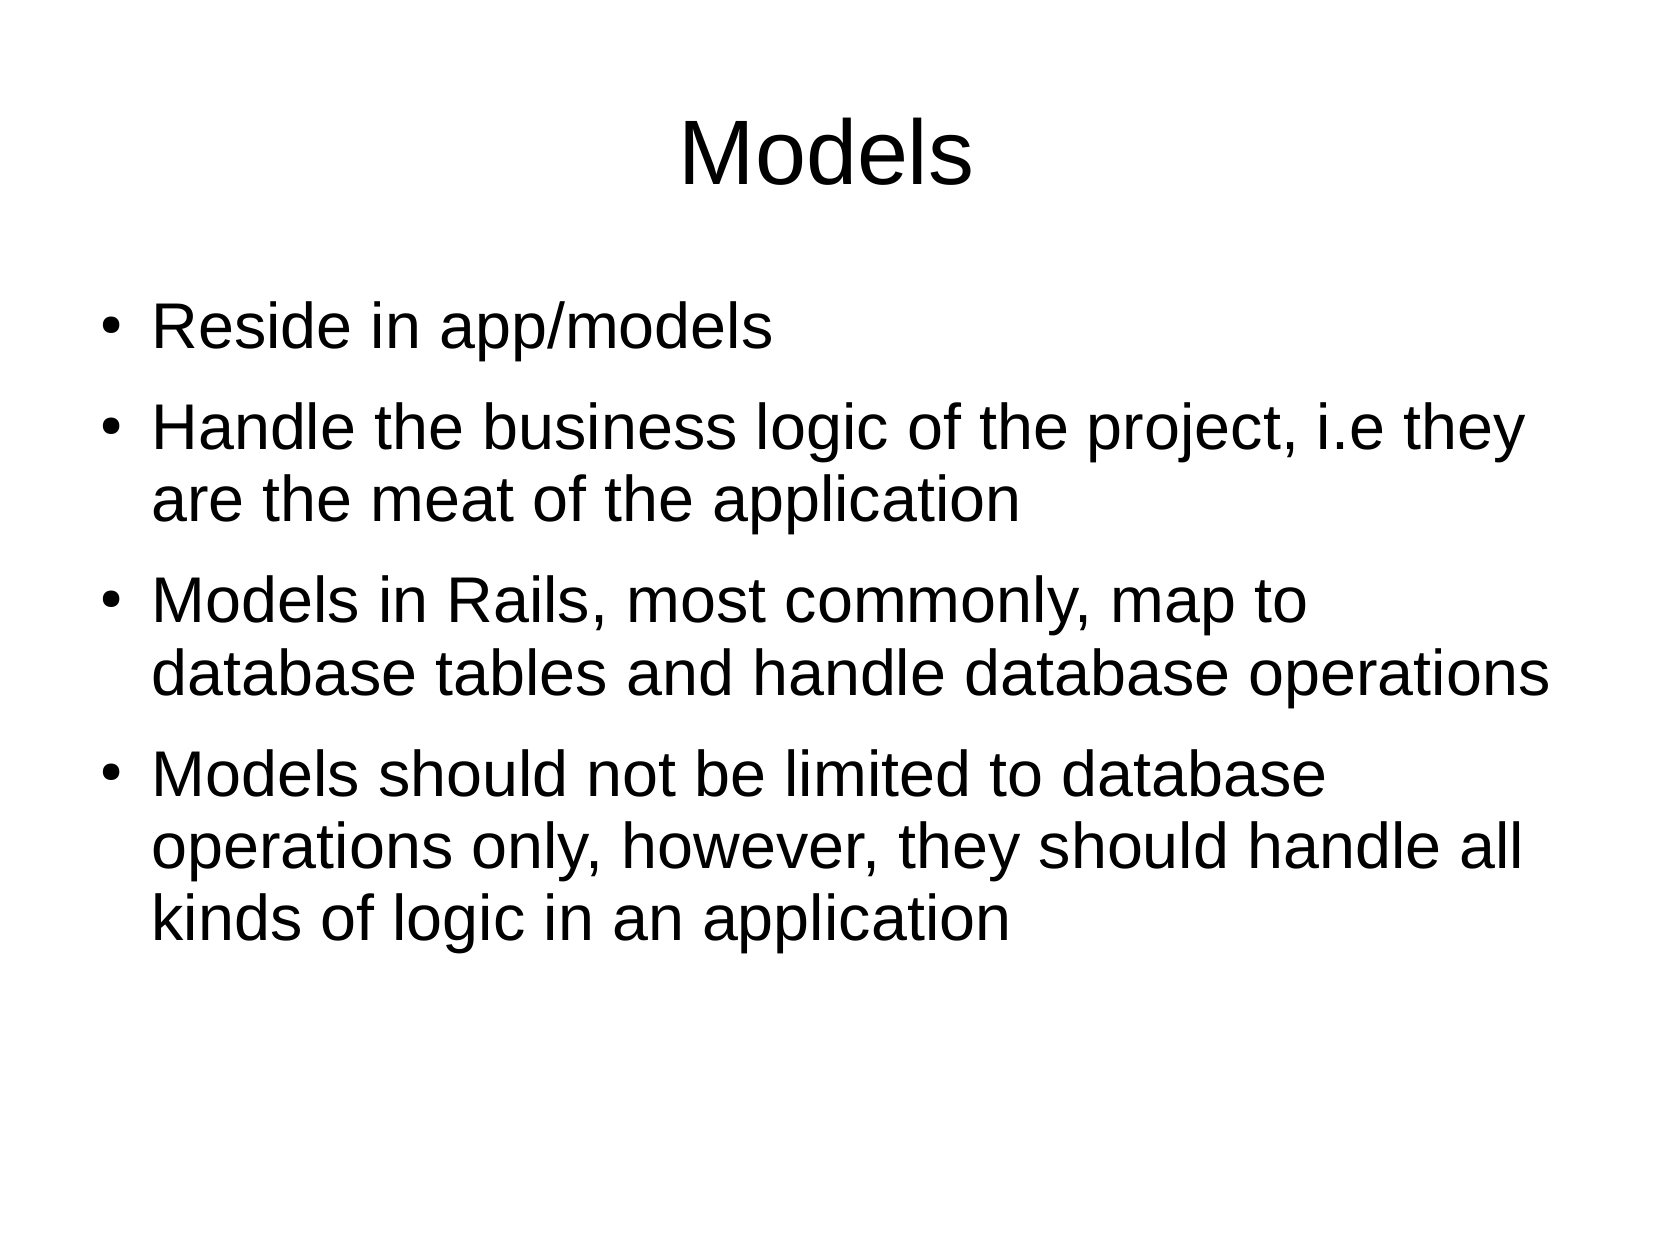

# Models
Reside in app/models
Handle the business logic of the project, i.e they are the meat of the application
Models in Rails, most commonly, map to database tables and handle database operations
Models should not be limited to database operations only, however, they should handle all kinds of logic in an application